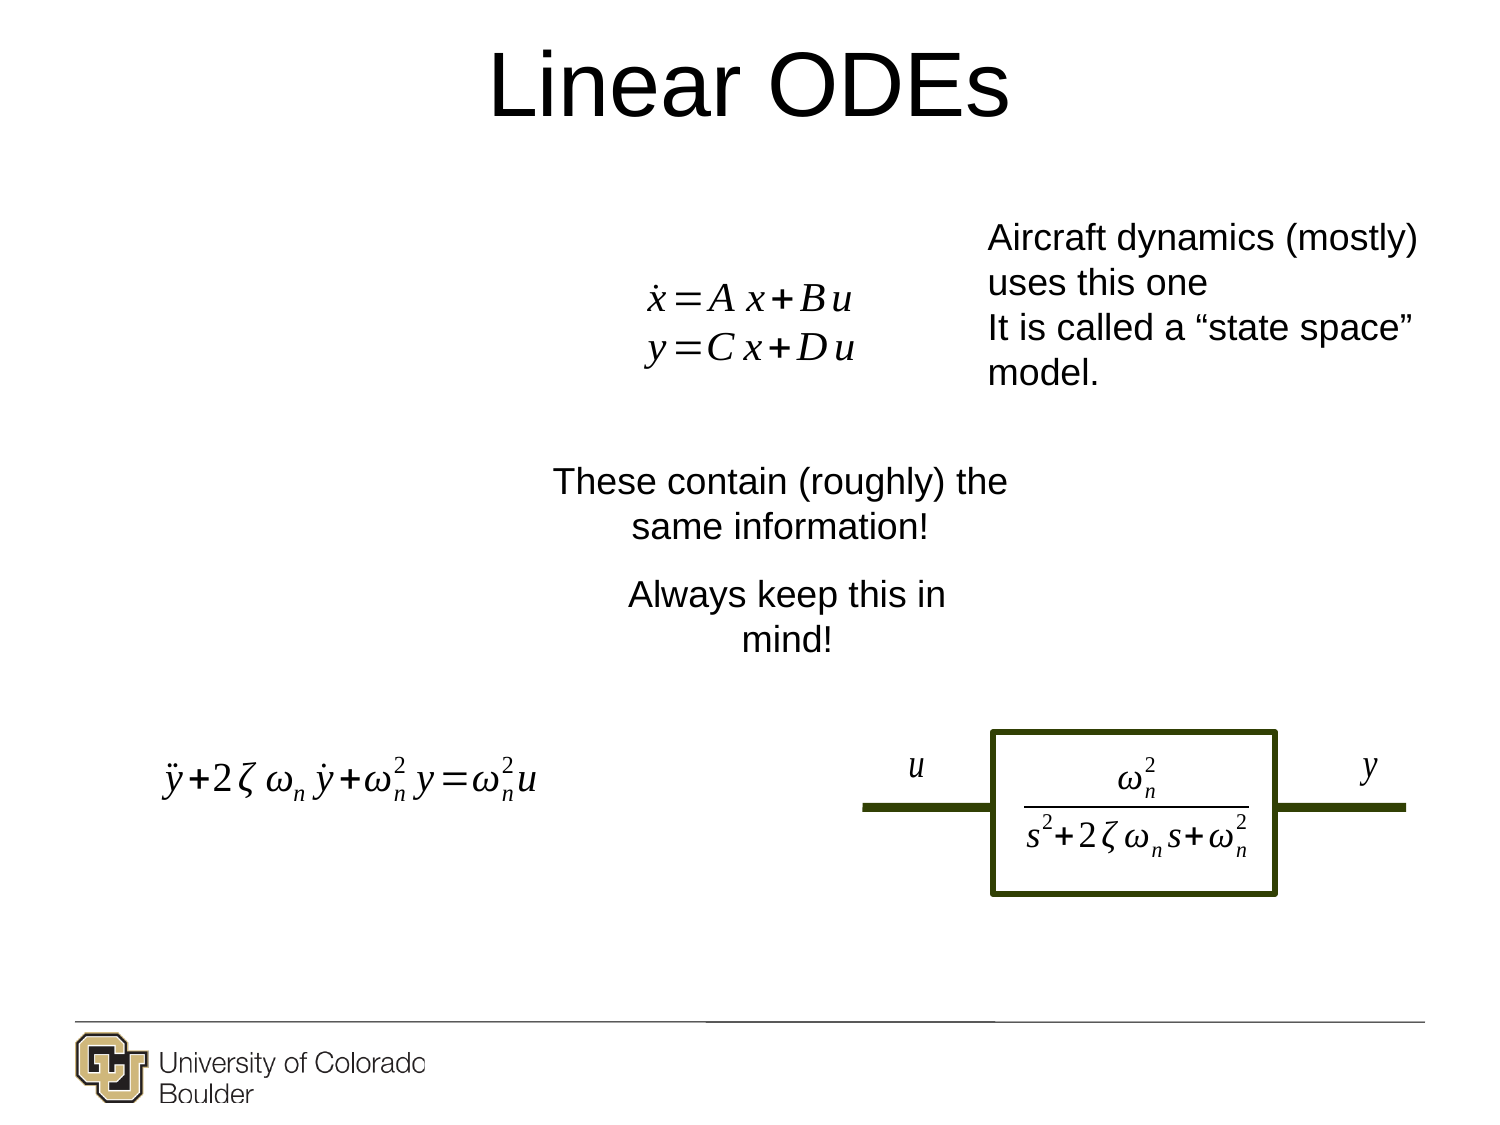

# Linear ODEs
Aircraft dynamics (mostly) uses this one
It is called a “state space” model.
These contain (roughly) the same information!
Always keep this in mind!